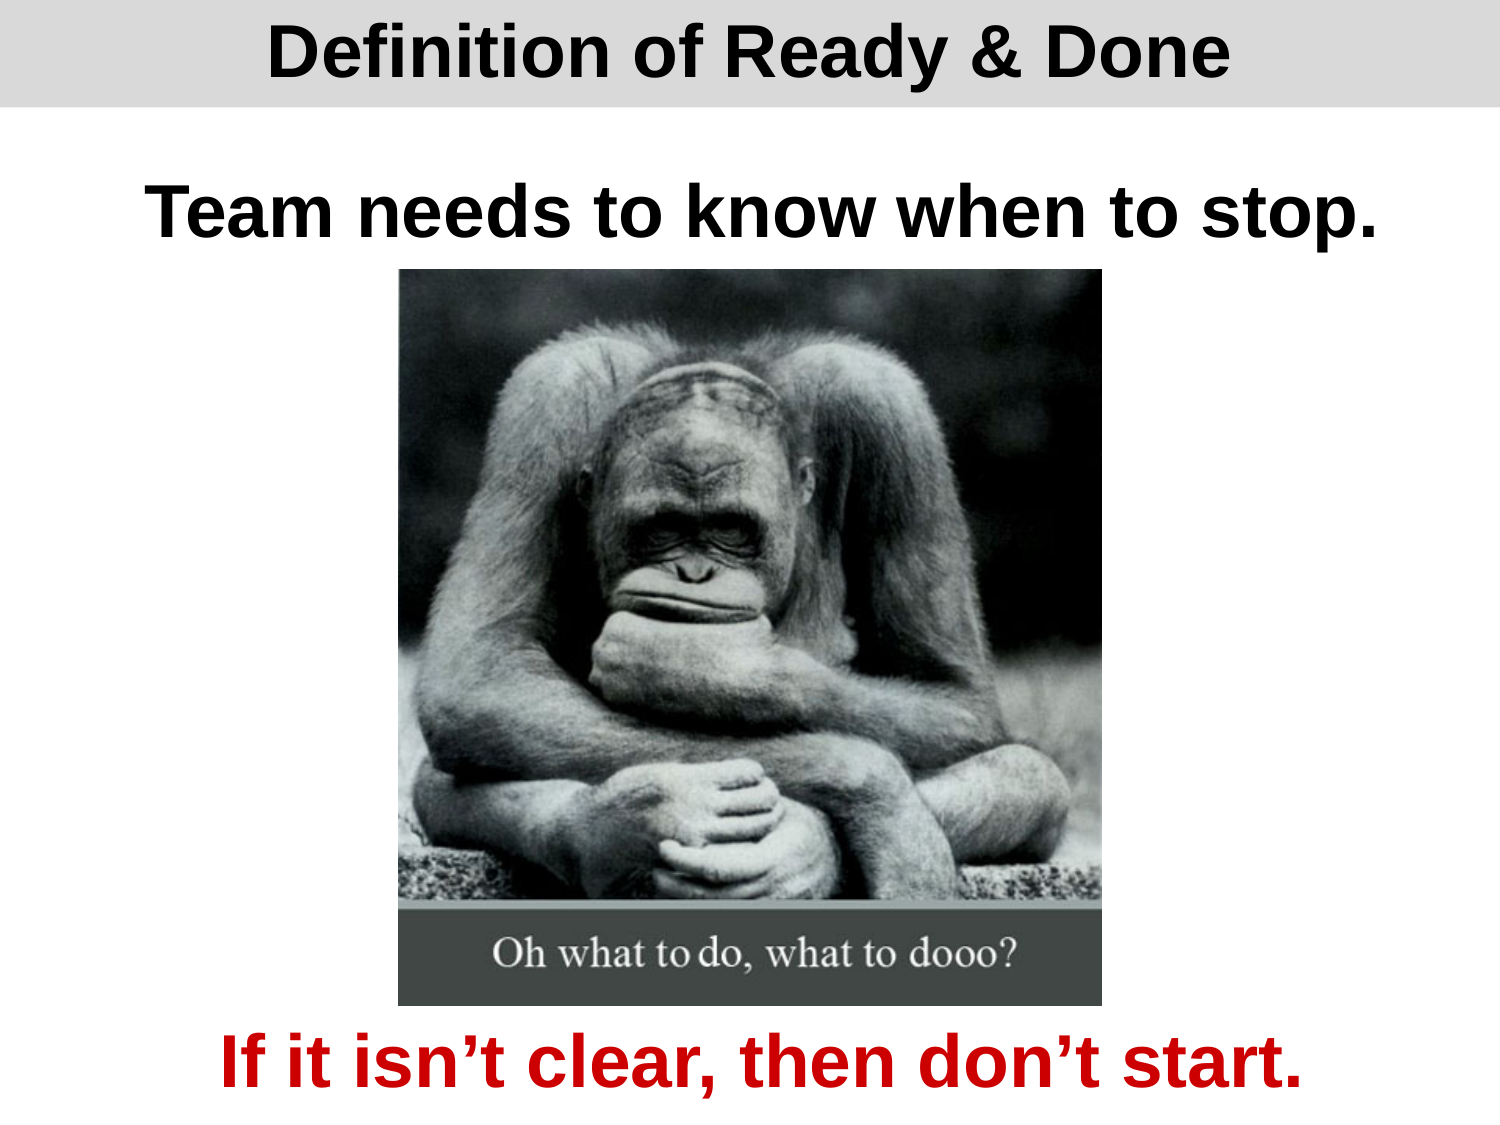

Definition of Ready & Done
Team needs to know when to stop.
If it isn’t clear, then don’t start.